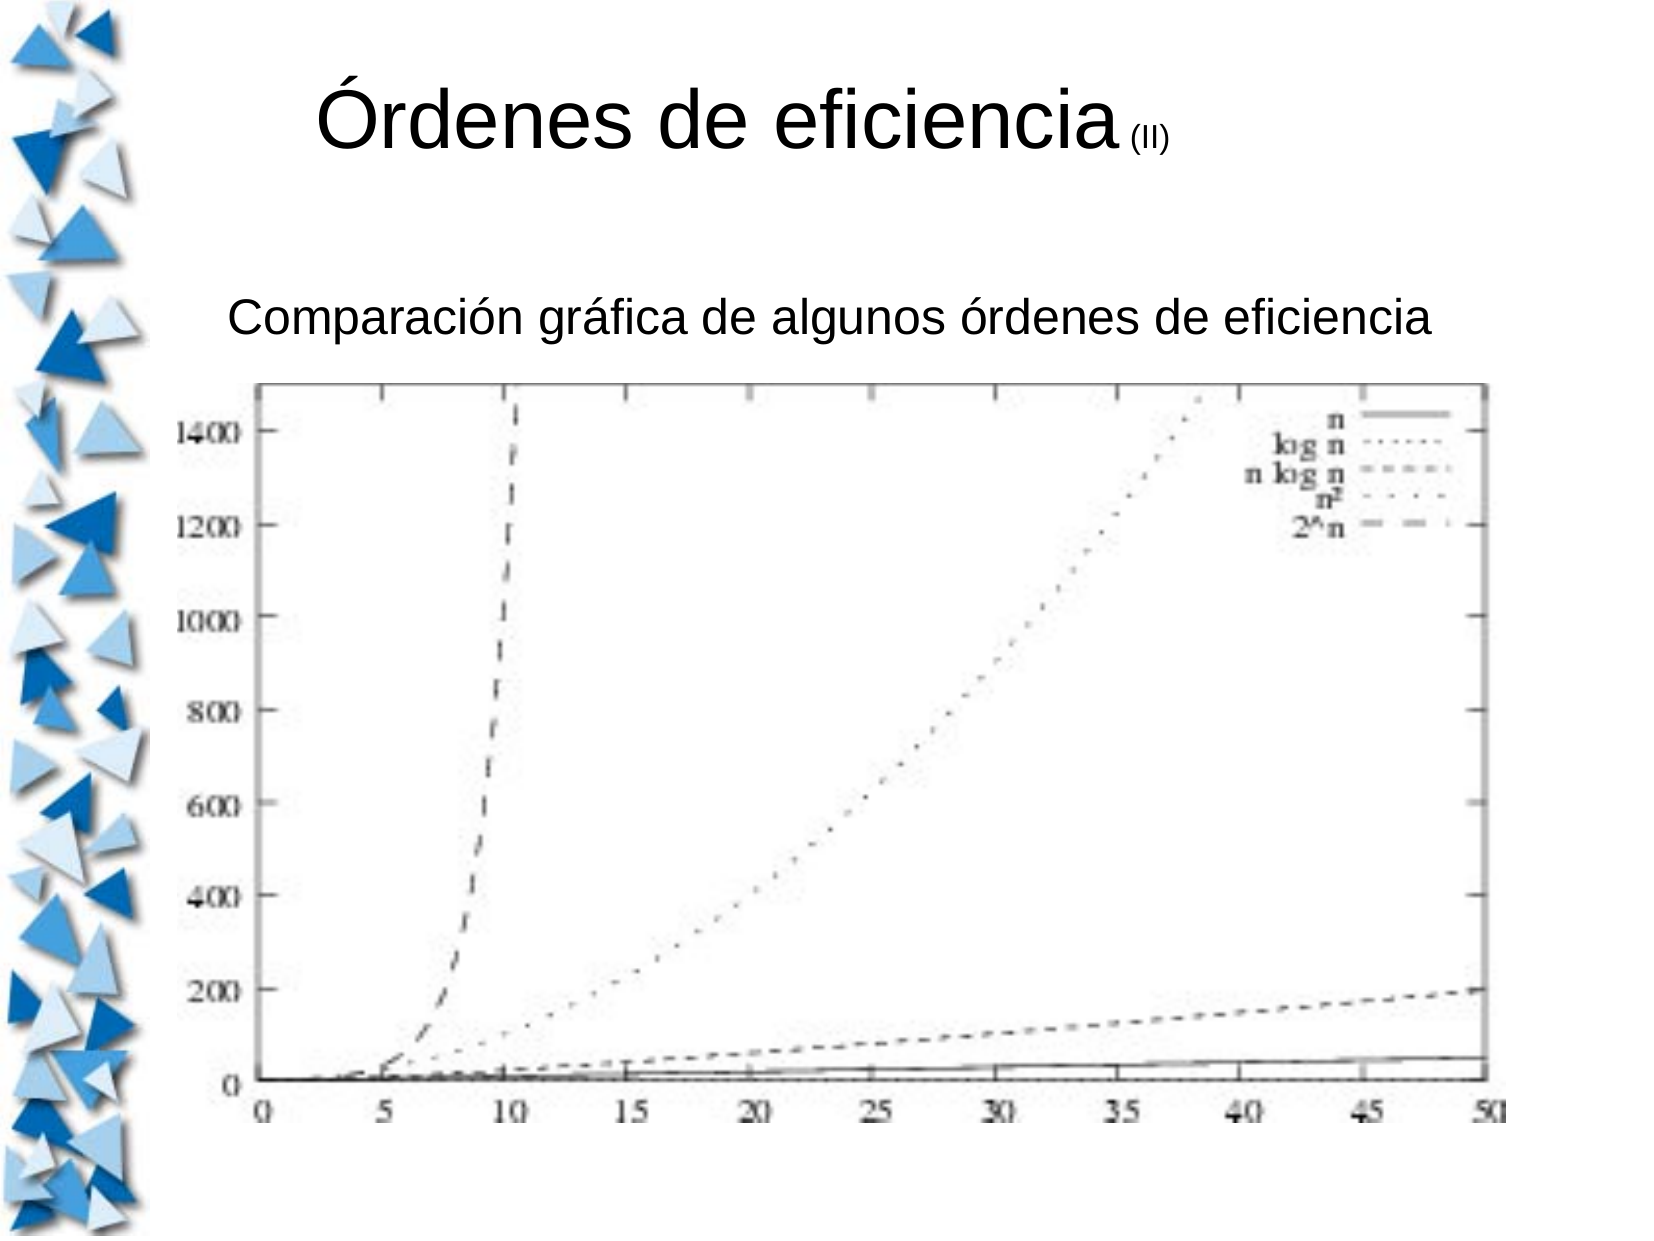

# Órdenes de eficiencia (II)
Comparación gráfica de algunos órdenes de eficiencia